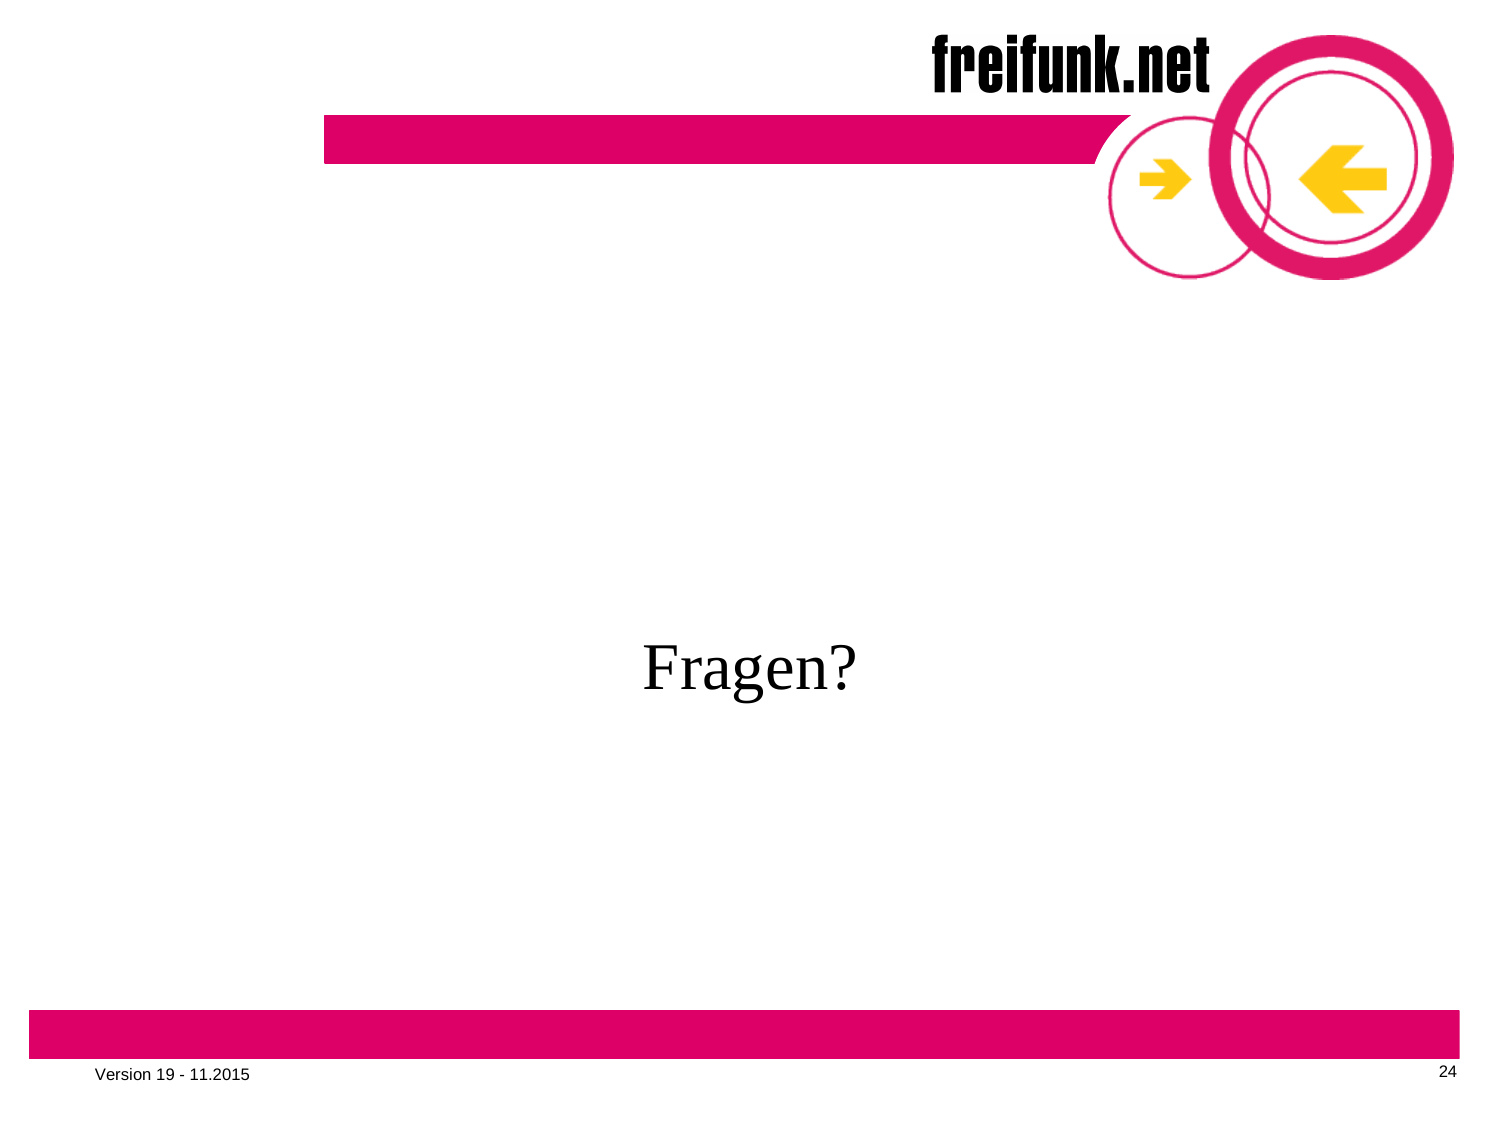

#
Fragen?
24
Version 19 - 11.2015